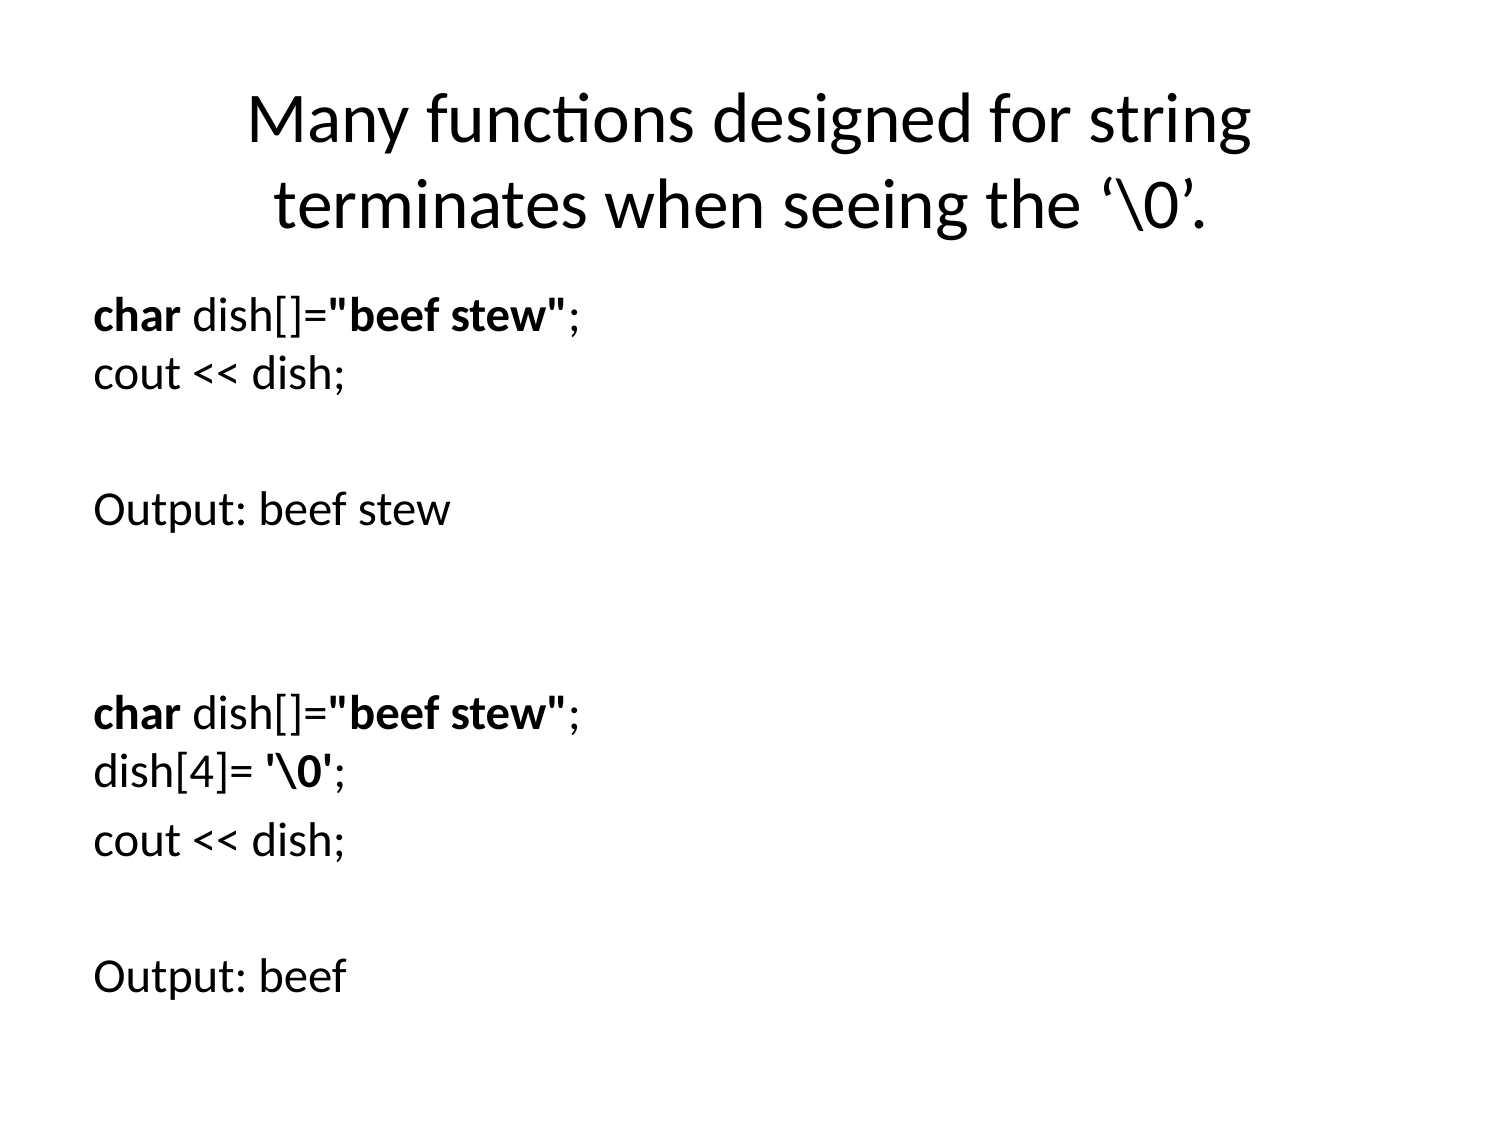

Many functions designed for string terminates when seeing the ‘\0’.
# char dish[]="beef stew"; cout << dish;
Output: beef stew
char dish[]="beef stew";
dish[4]= '\0';
cout << dish;
Output: beef